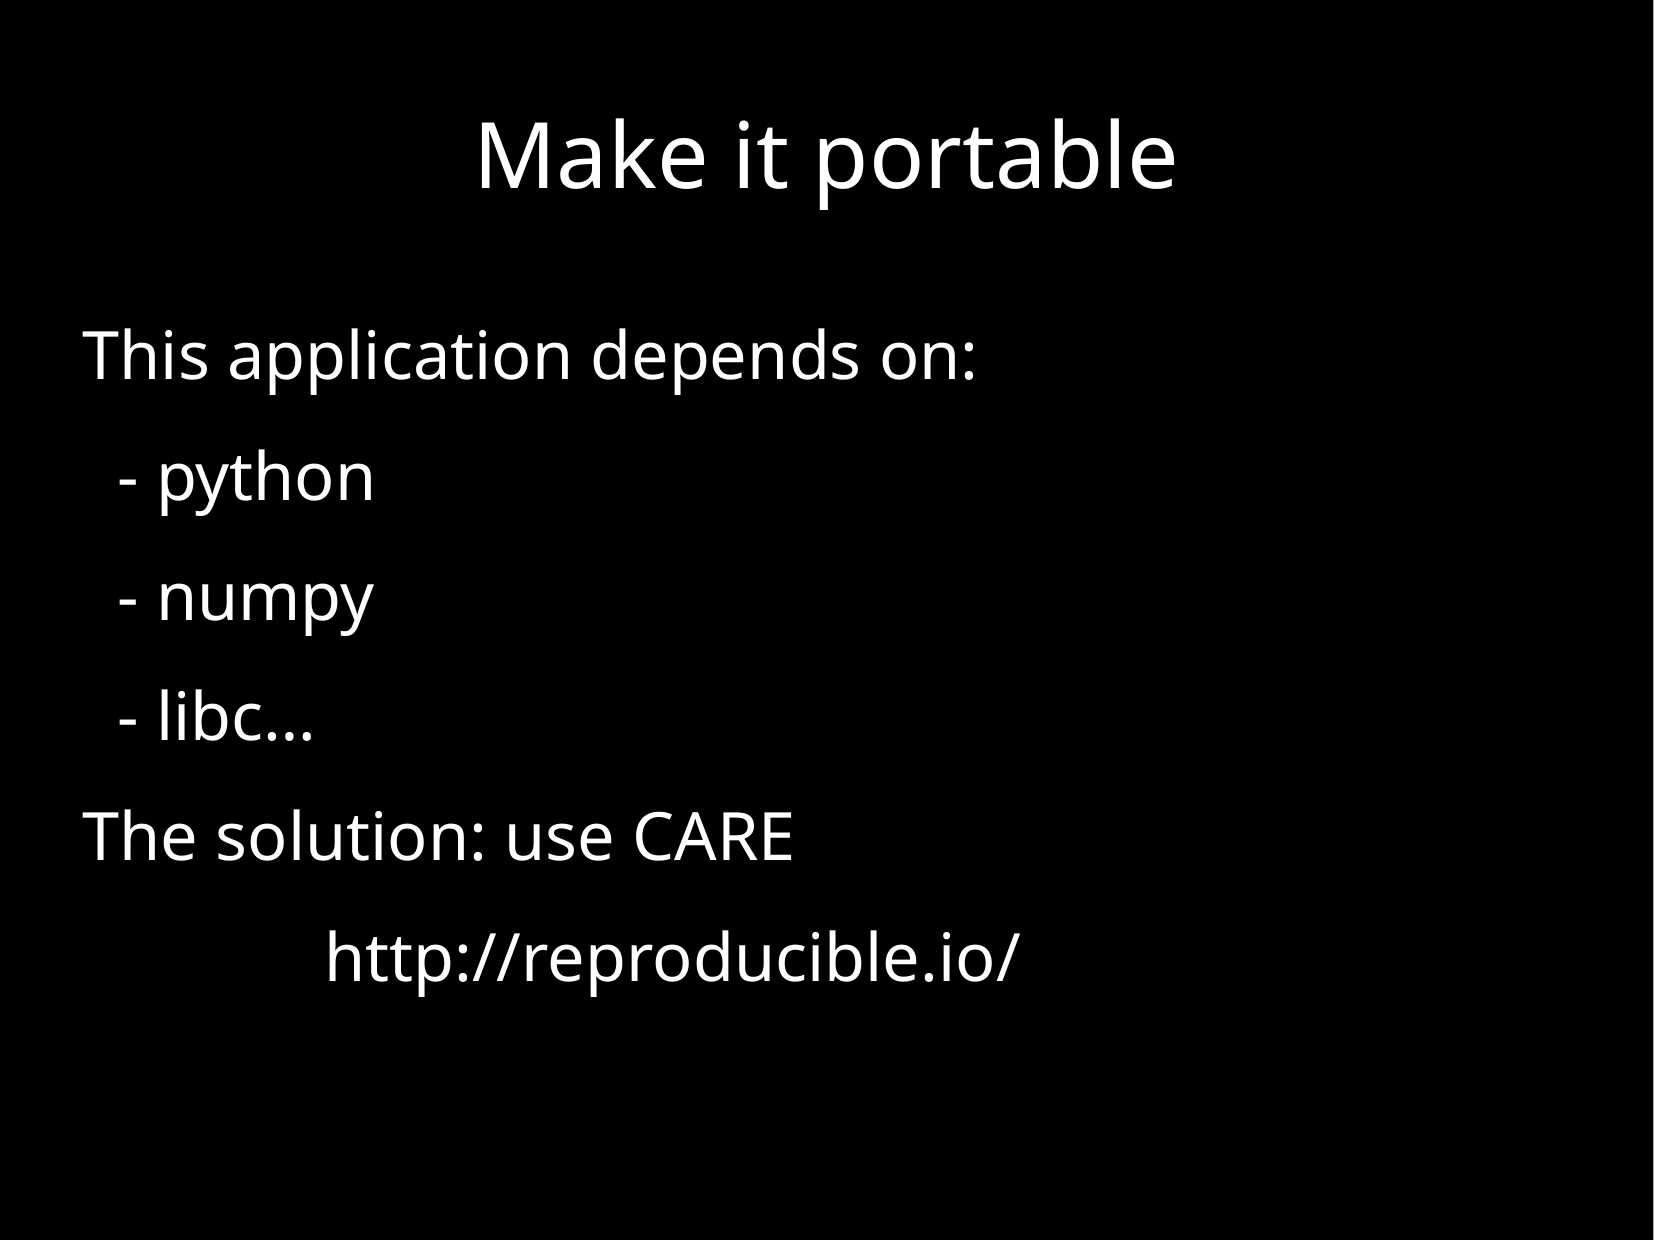

# Make it portable
This application depends on:
 - python
 - numpy
 - libc…
The solution: use CARE
 http://reproducible.io/